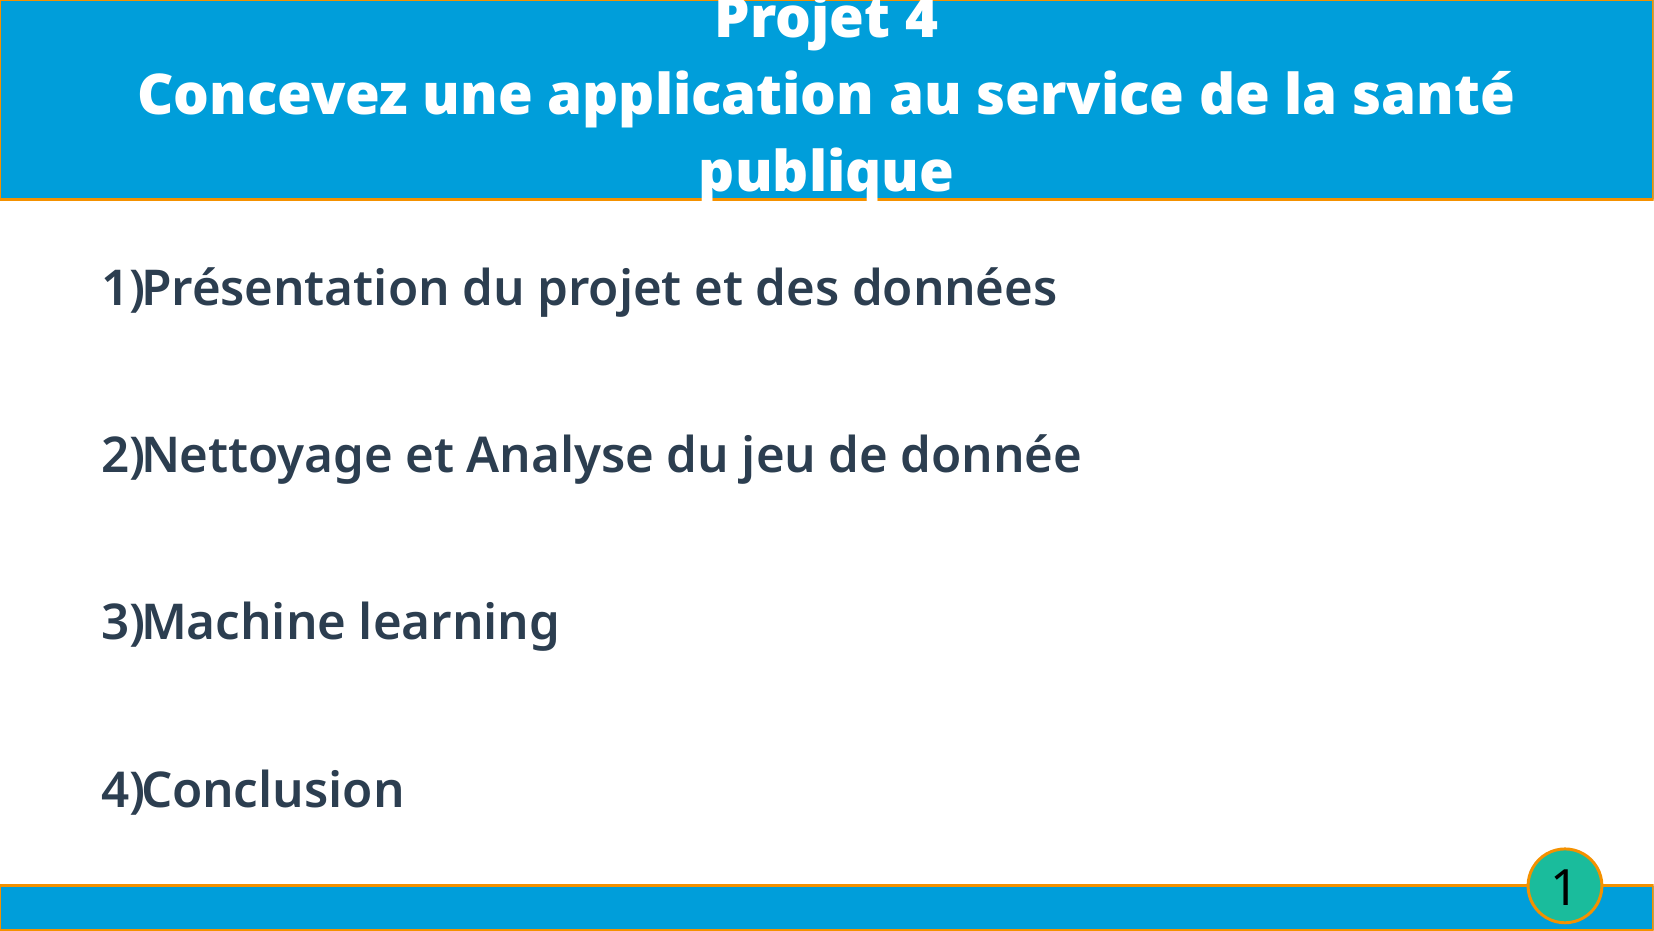

# Projet 4 Concevez une application au service de la santé publique
Présentation du projet et des données
Nettoyage et Analyse du jeu de donnée
Machine learning
Conclusion